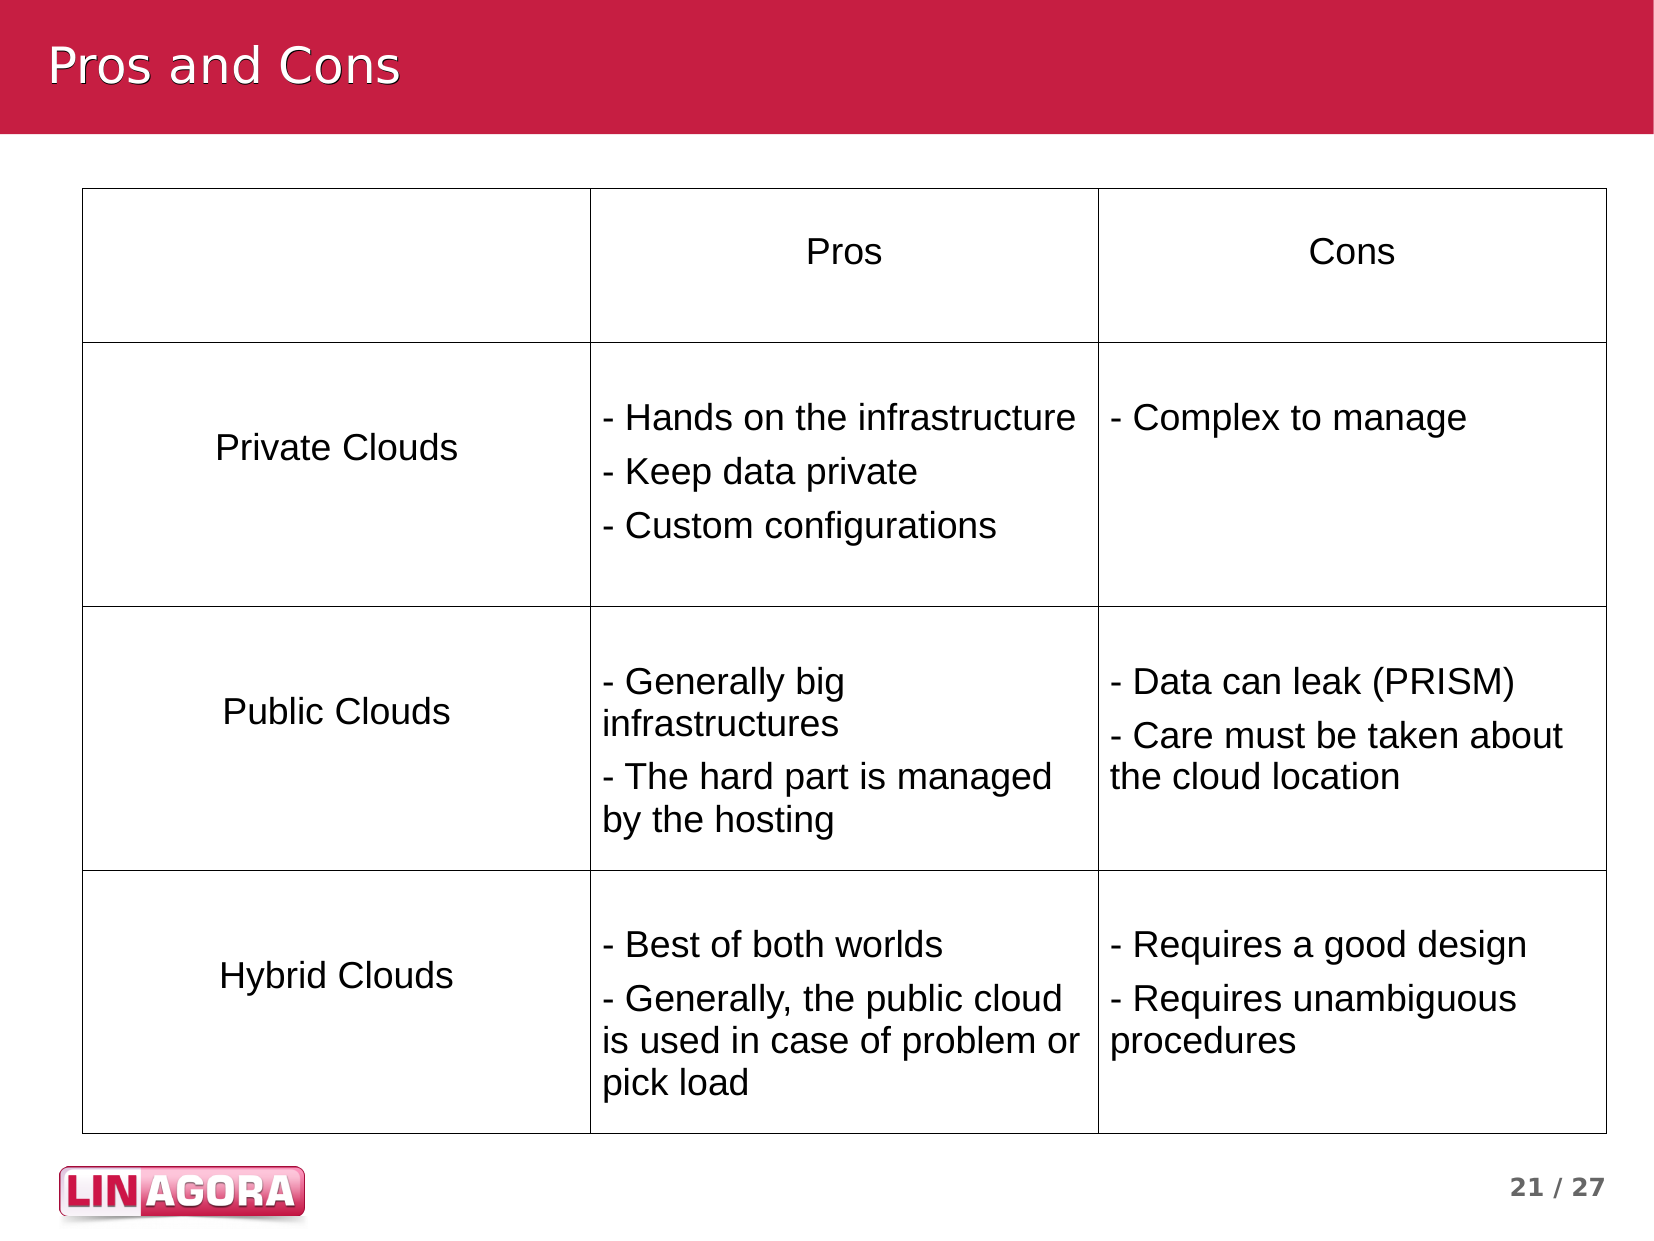

# Pros and Cons
| | Pros | Cons |
| --- | --- | --- |
| Private Clouds | - Hands on the infrastructure - Keep data private - Custom configurations | - Complex to manage |
| Public Clouds | - Generally big infrastructures - The hard part is managed by the hosting | - Data can leak (PRISM) - Care must be taken about the cloud location |
| Hybrid Clouds | - Best of both worlds - Generally, the public cloud is used in case of problem or pick load | - Requires a good design - Requires unambiguous procedures |